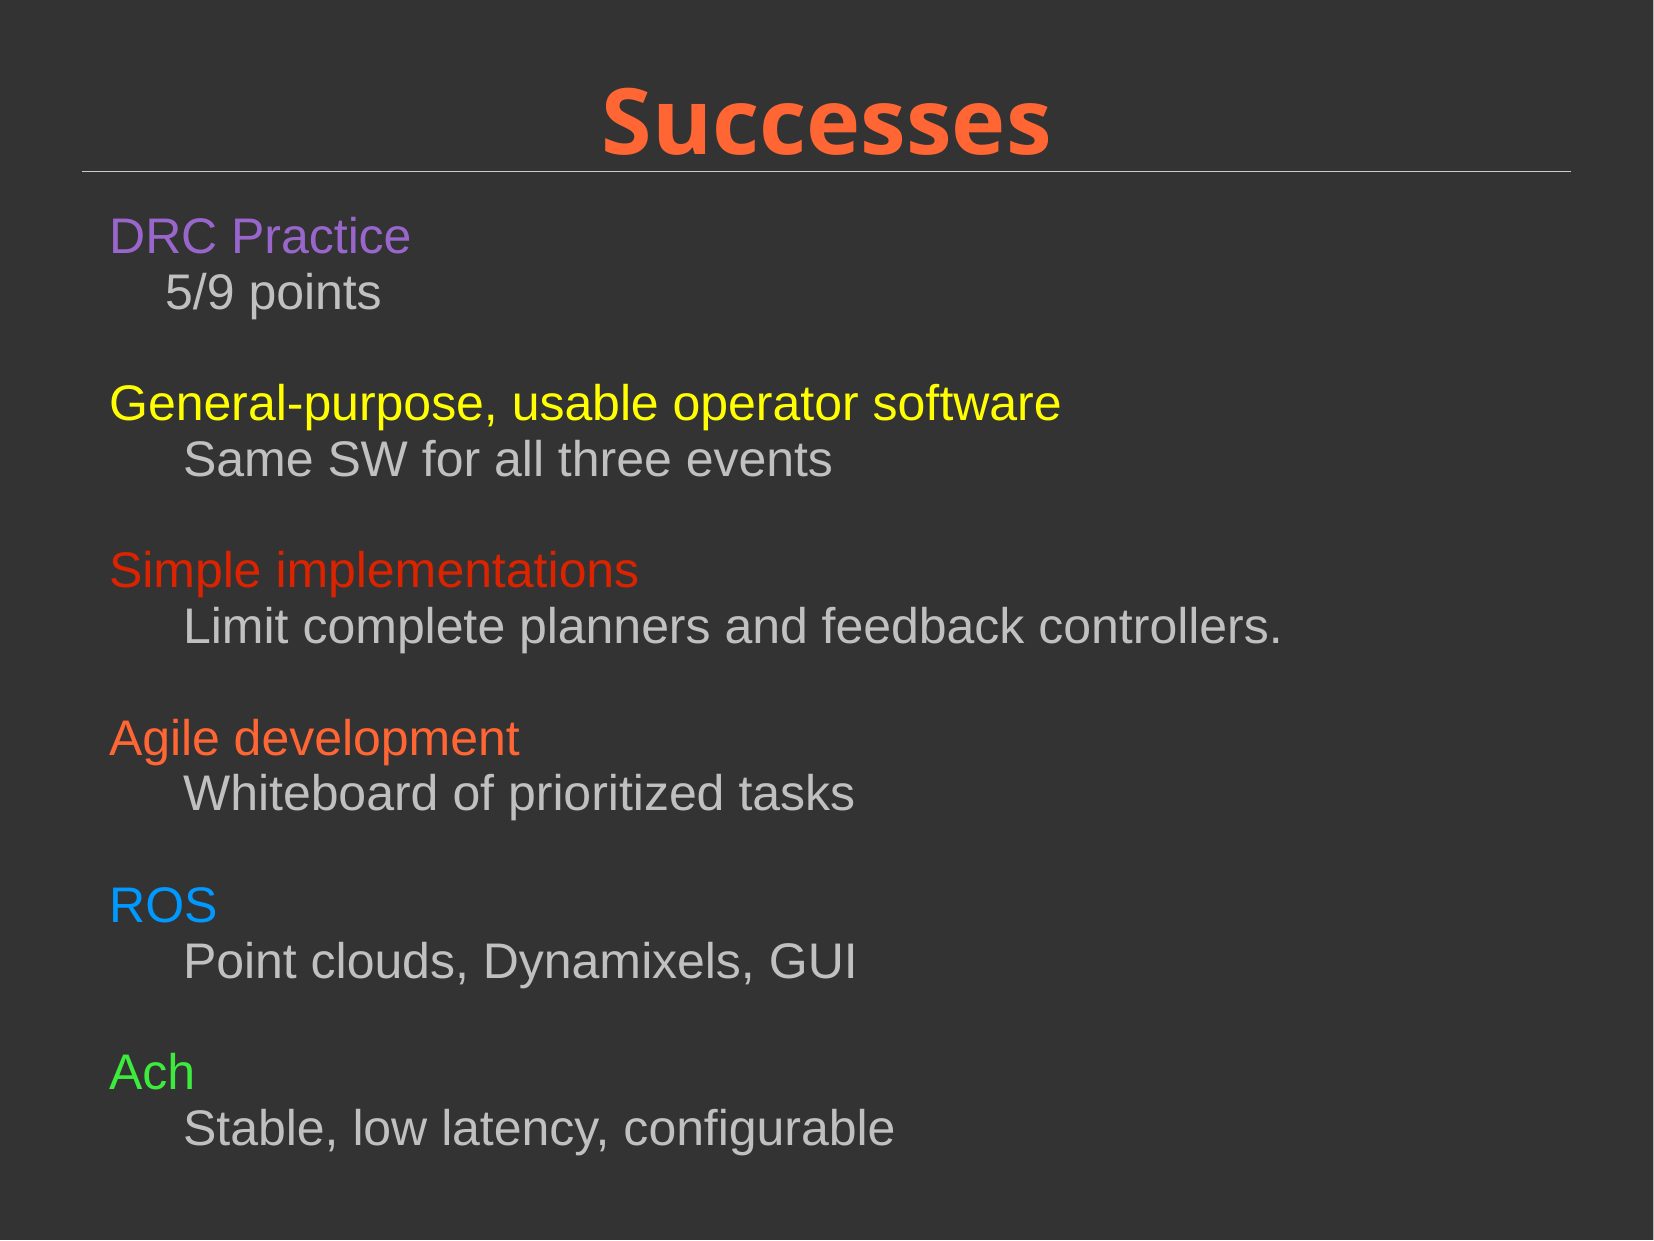

# Successes
DRC Practice
 5/9 points
General-purpose, usable operator software
	Same SW for all three events
Simple implementations
	Limit complete planners and feedback controllers.
Agile development
	Whiteboard of prioritized tasks
ROS
	Point clouds, Dynamixels, GUI
Ach
	Stable, low latency, configurable